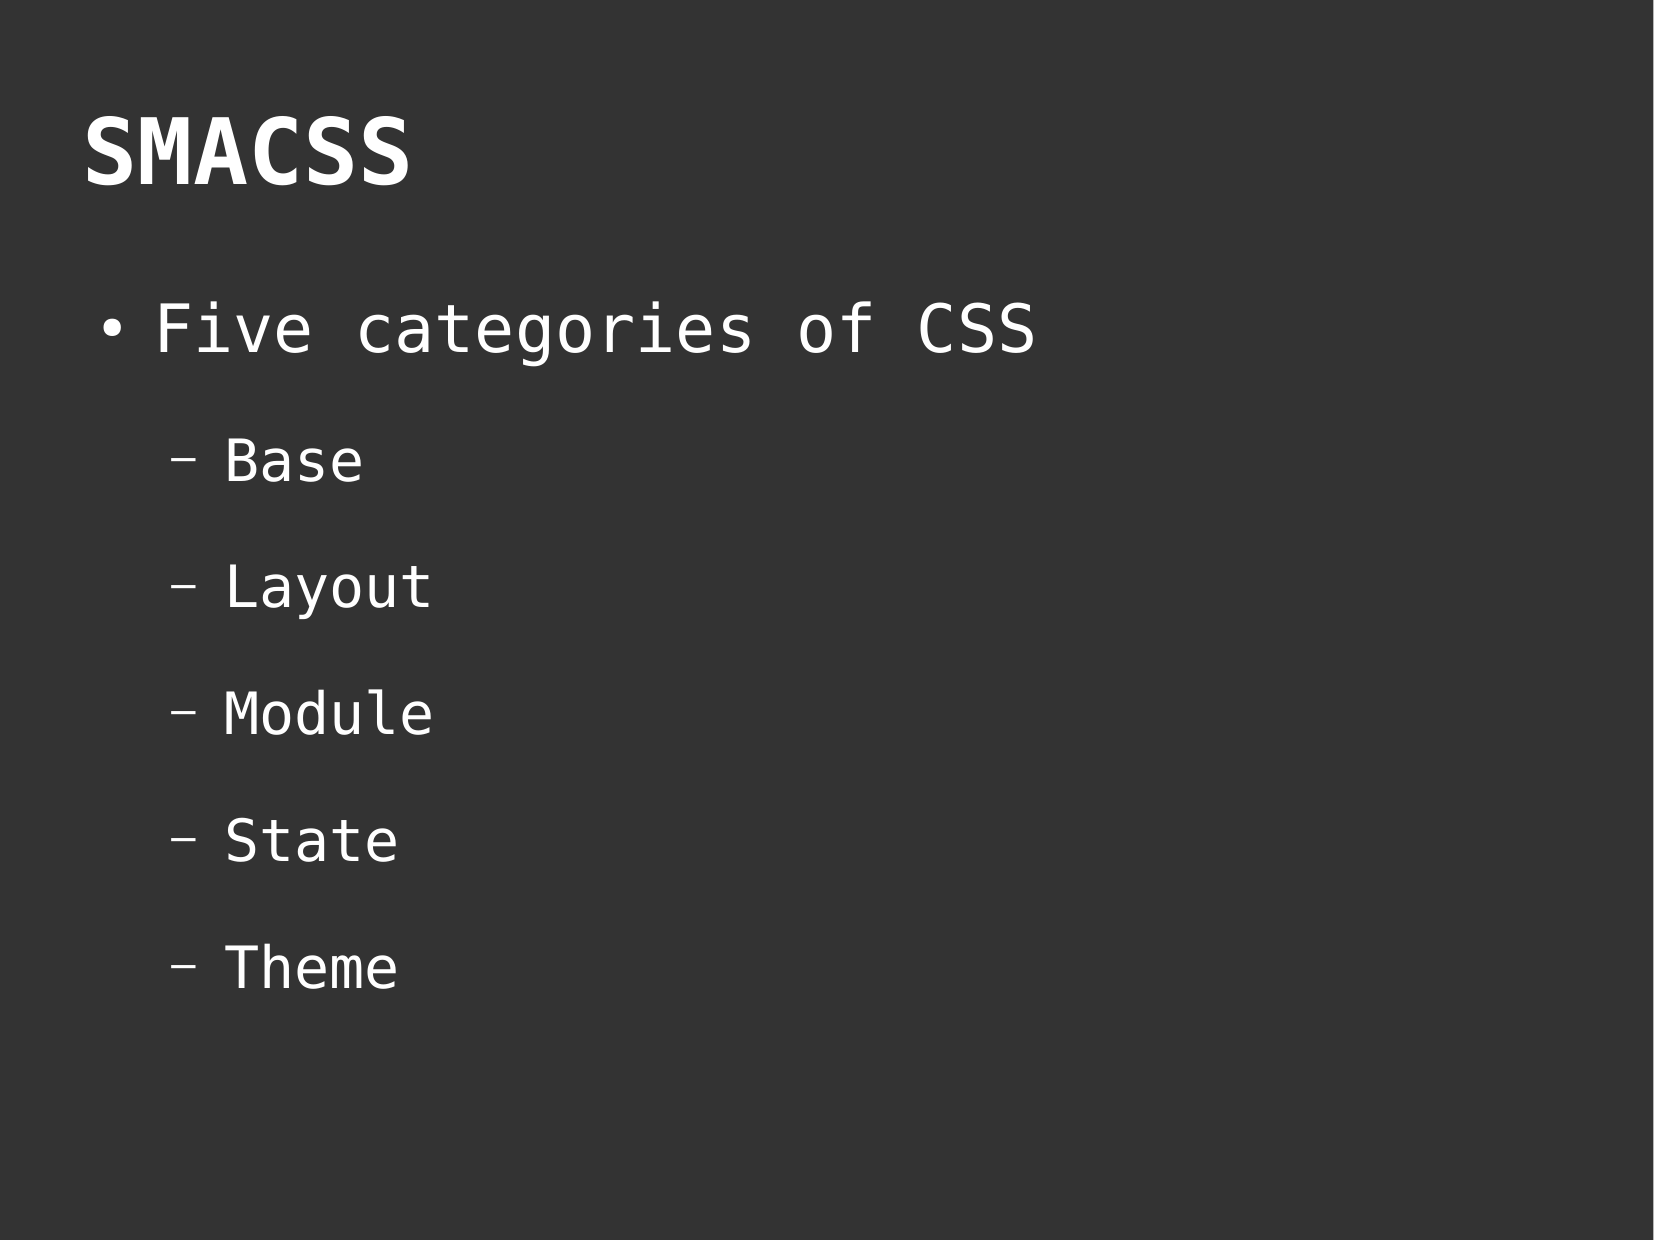

# SMACSS
Five categories of CSS
Base
Layout
Module
State
Theme